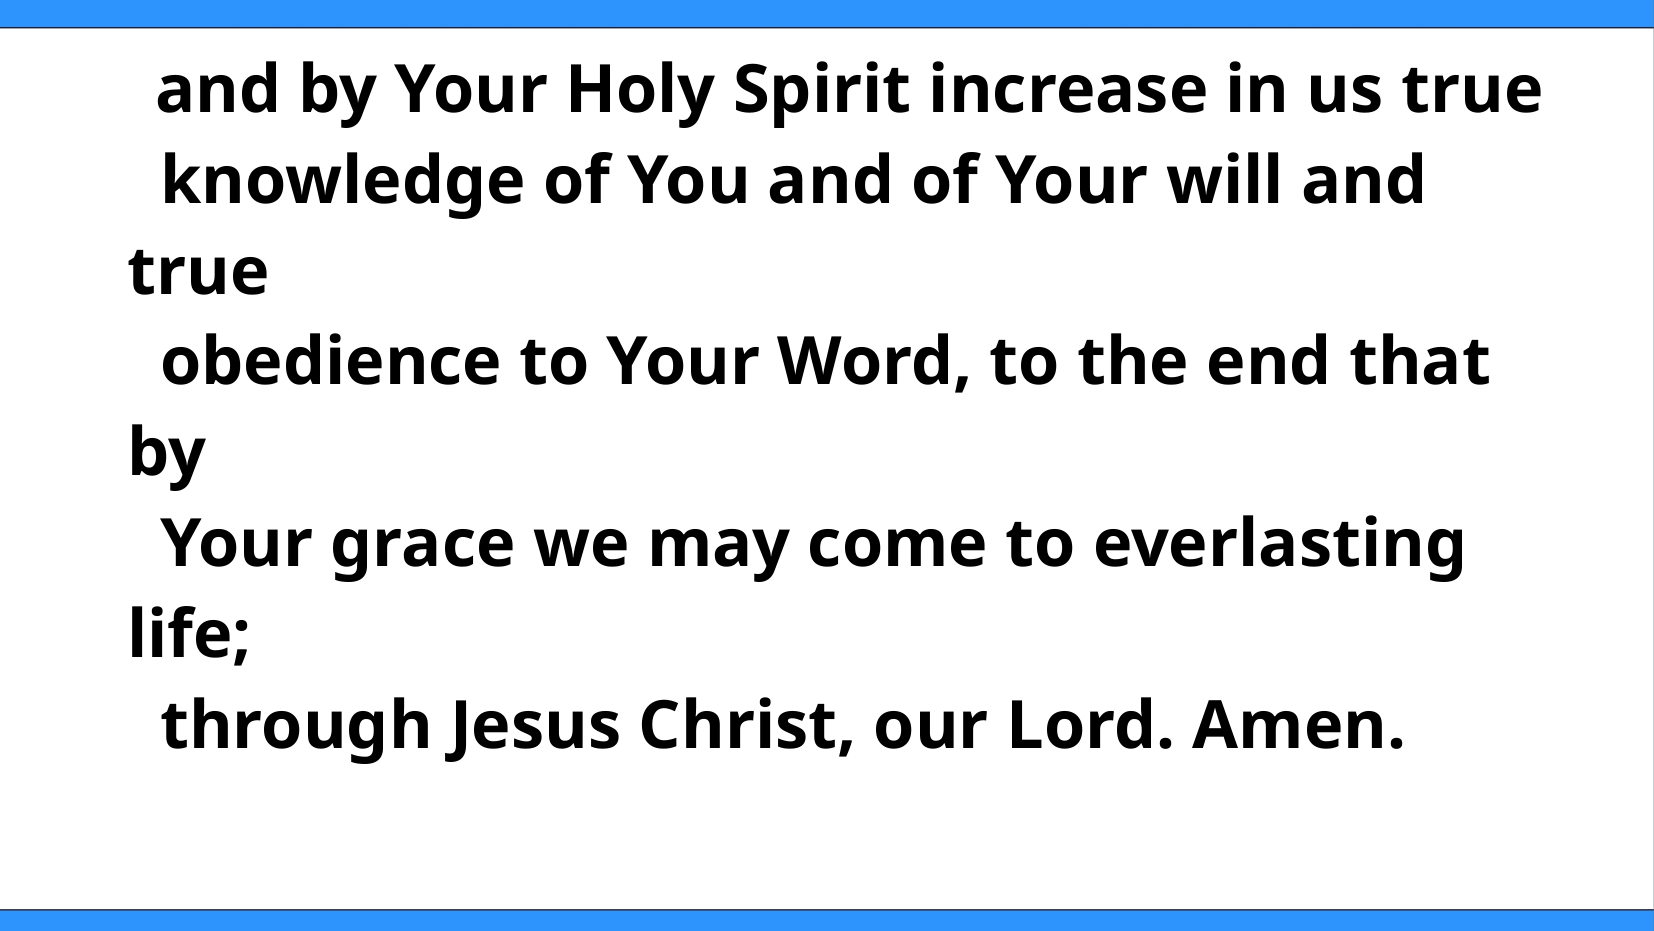

and by Your Holy Spirit increase in us true
 knowledge of You and of Your will and true
 obedience to Your Word, to the end that by
 Your grace we may come to everlasting life;
 through Jesus Christ, our Lord. Amen.